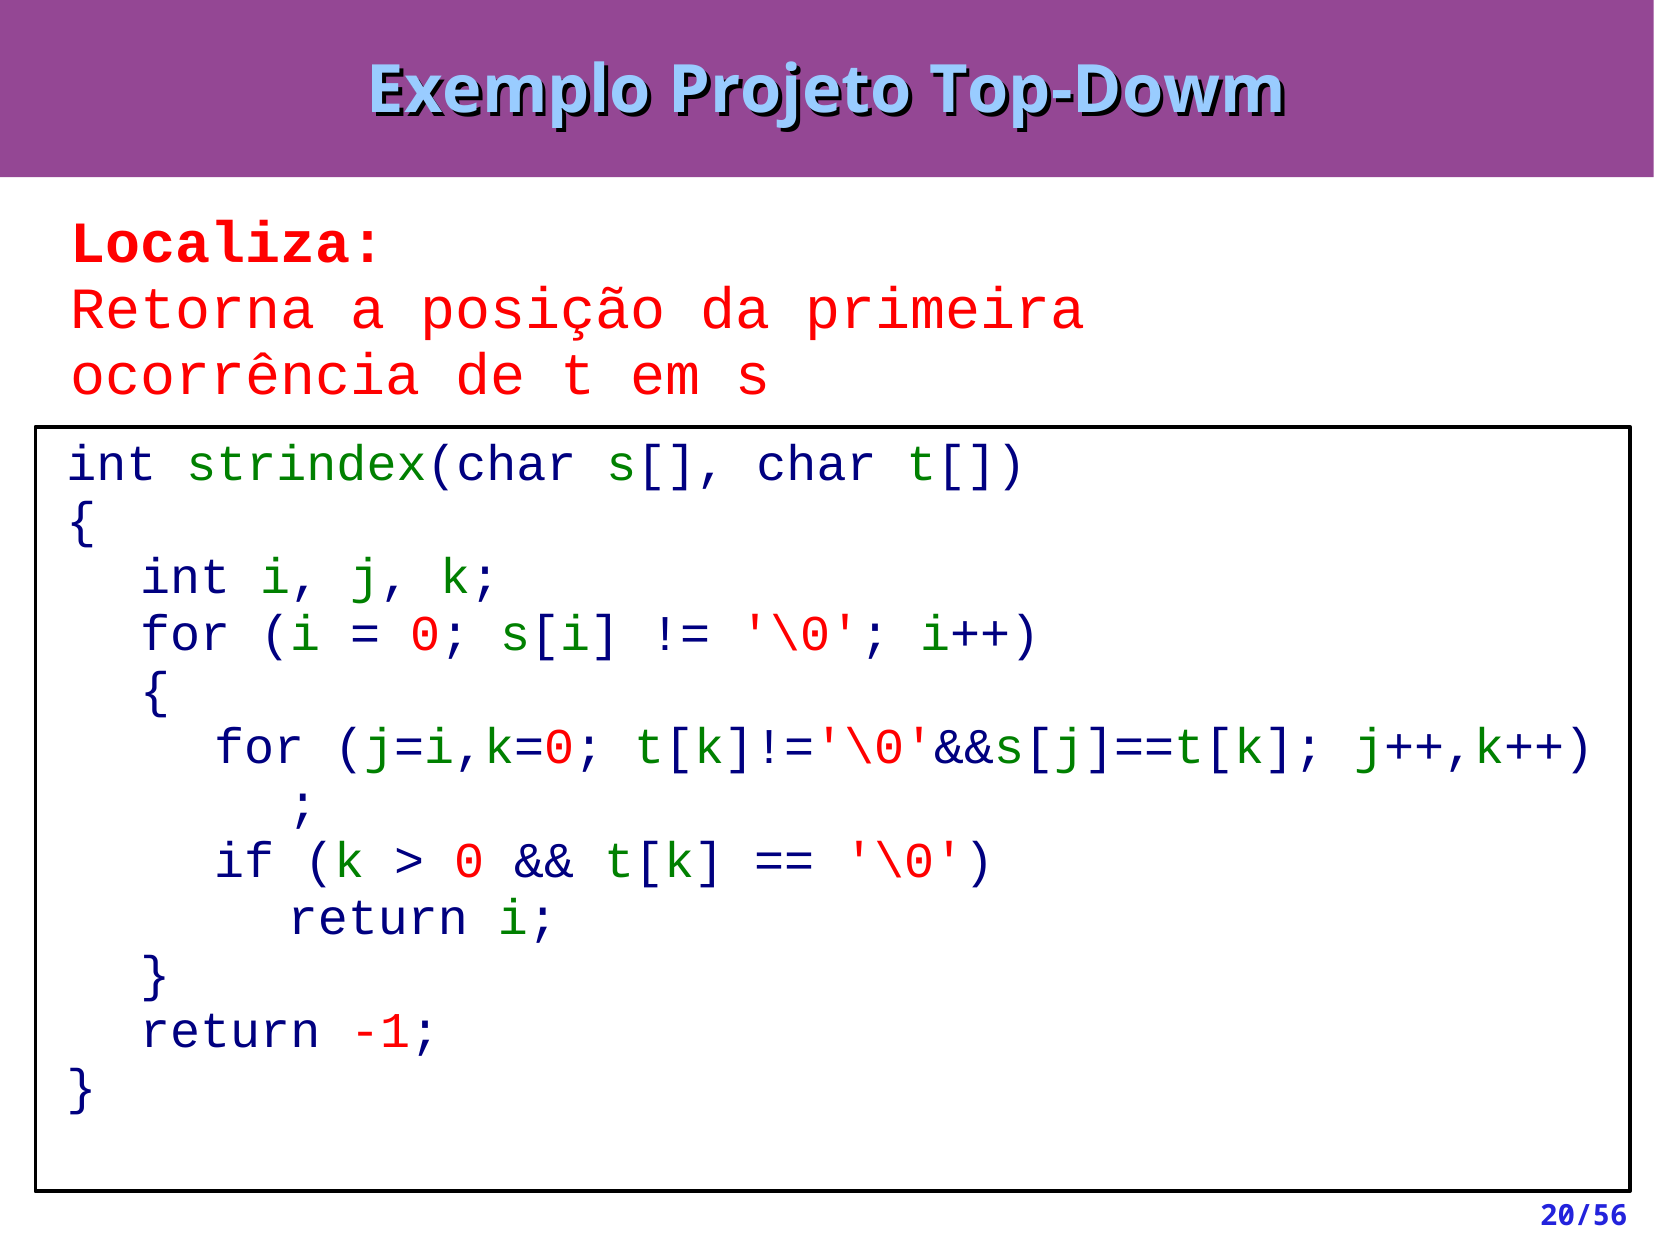

# Exemplo Projeto Top-Dowm
Localiza:
Retorna a posição da primeira ocorrência de t em s
int strindex(char s[], char t[])
{
	int i, j, k;
	for (i = 0; s[i] != '\0'; i++)
	{
		for (j=i,k=0; t[k]!='\0'&&s[j]==t[k]; j++,k++)
			;
		if (k > 0 && t[k] == '\0')
			return i;
	}
	return -1;
}
20